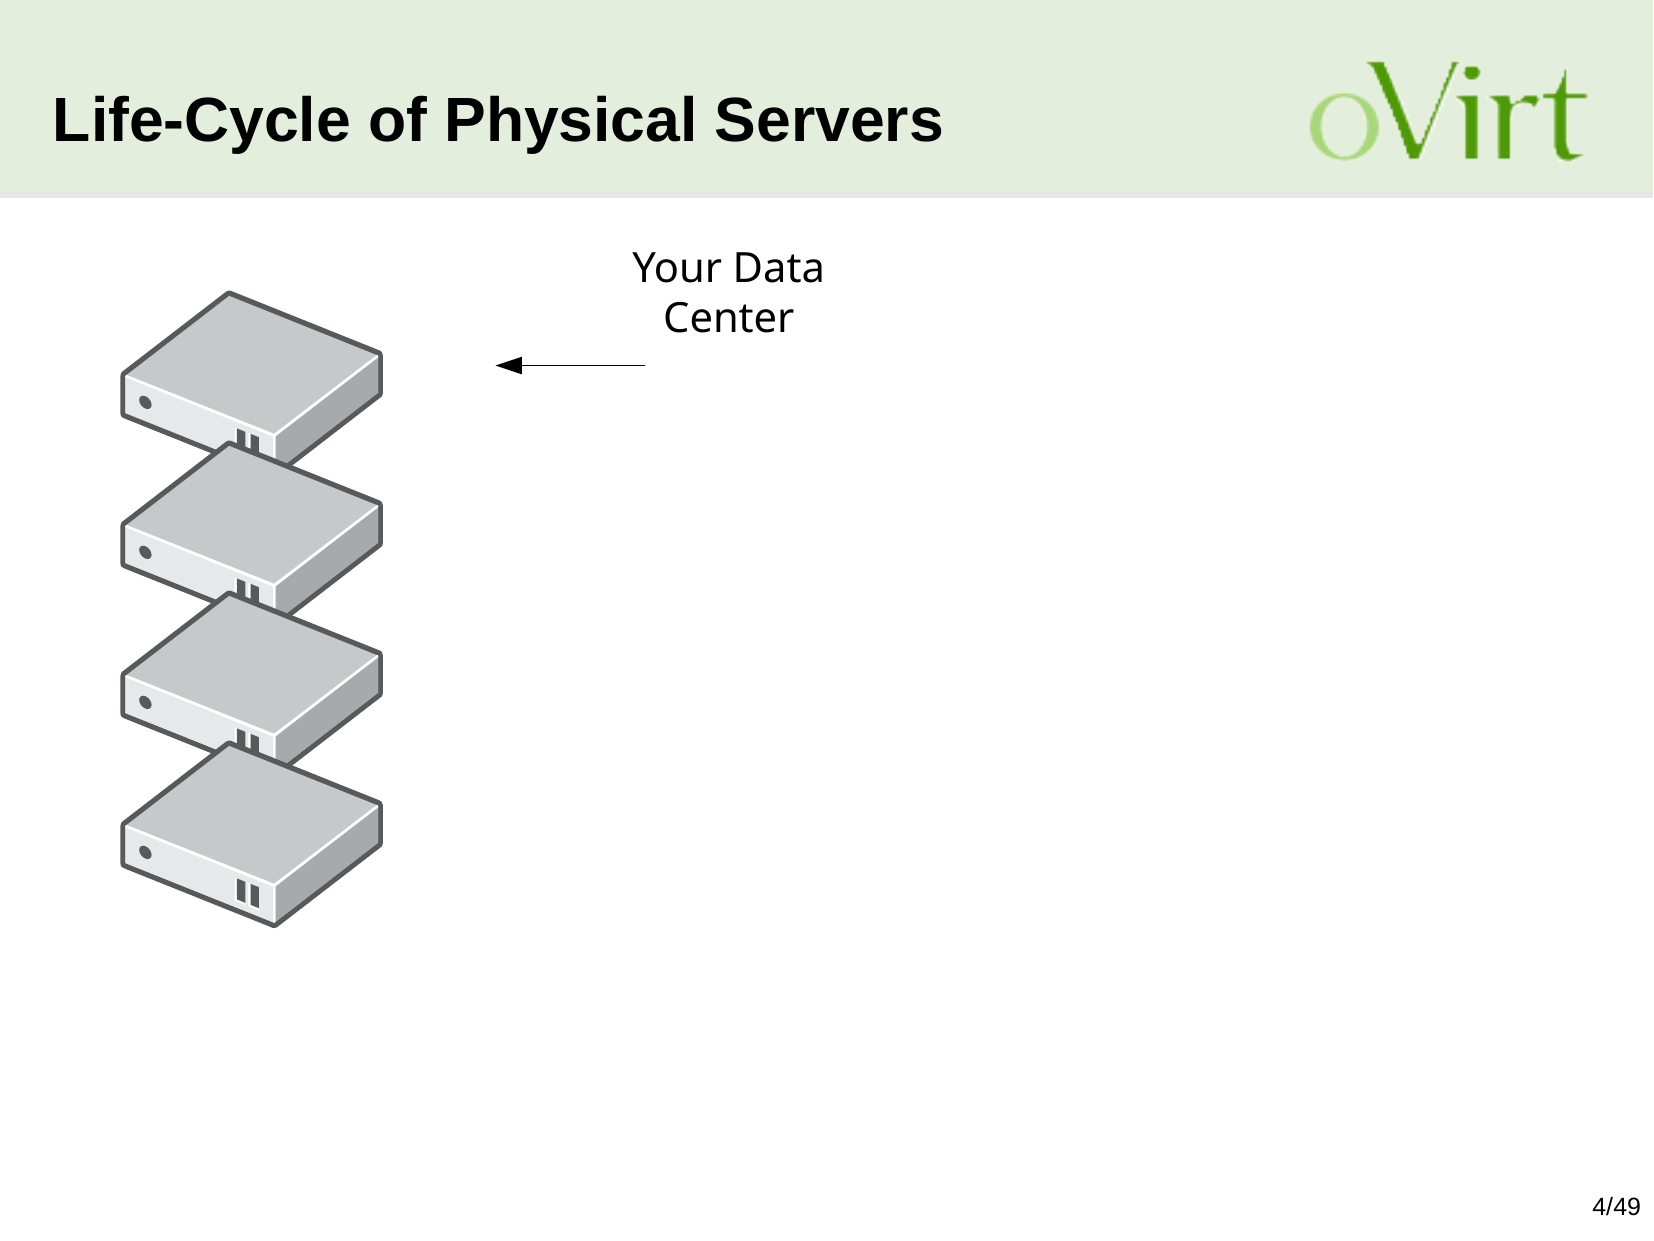

# Life-Cycle of Physical Servers
Your Data Center